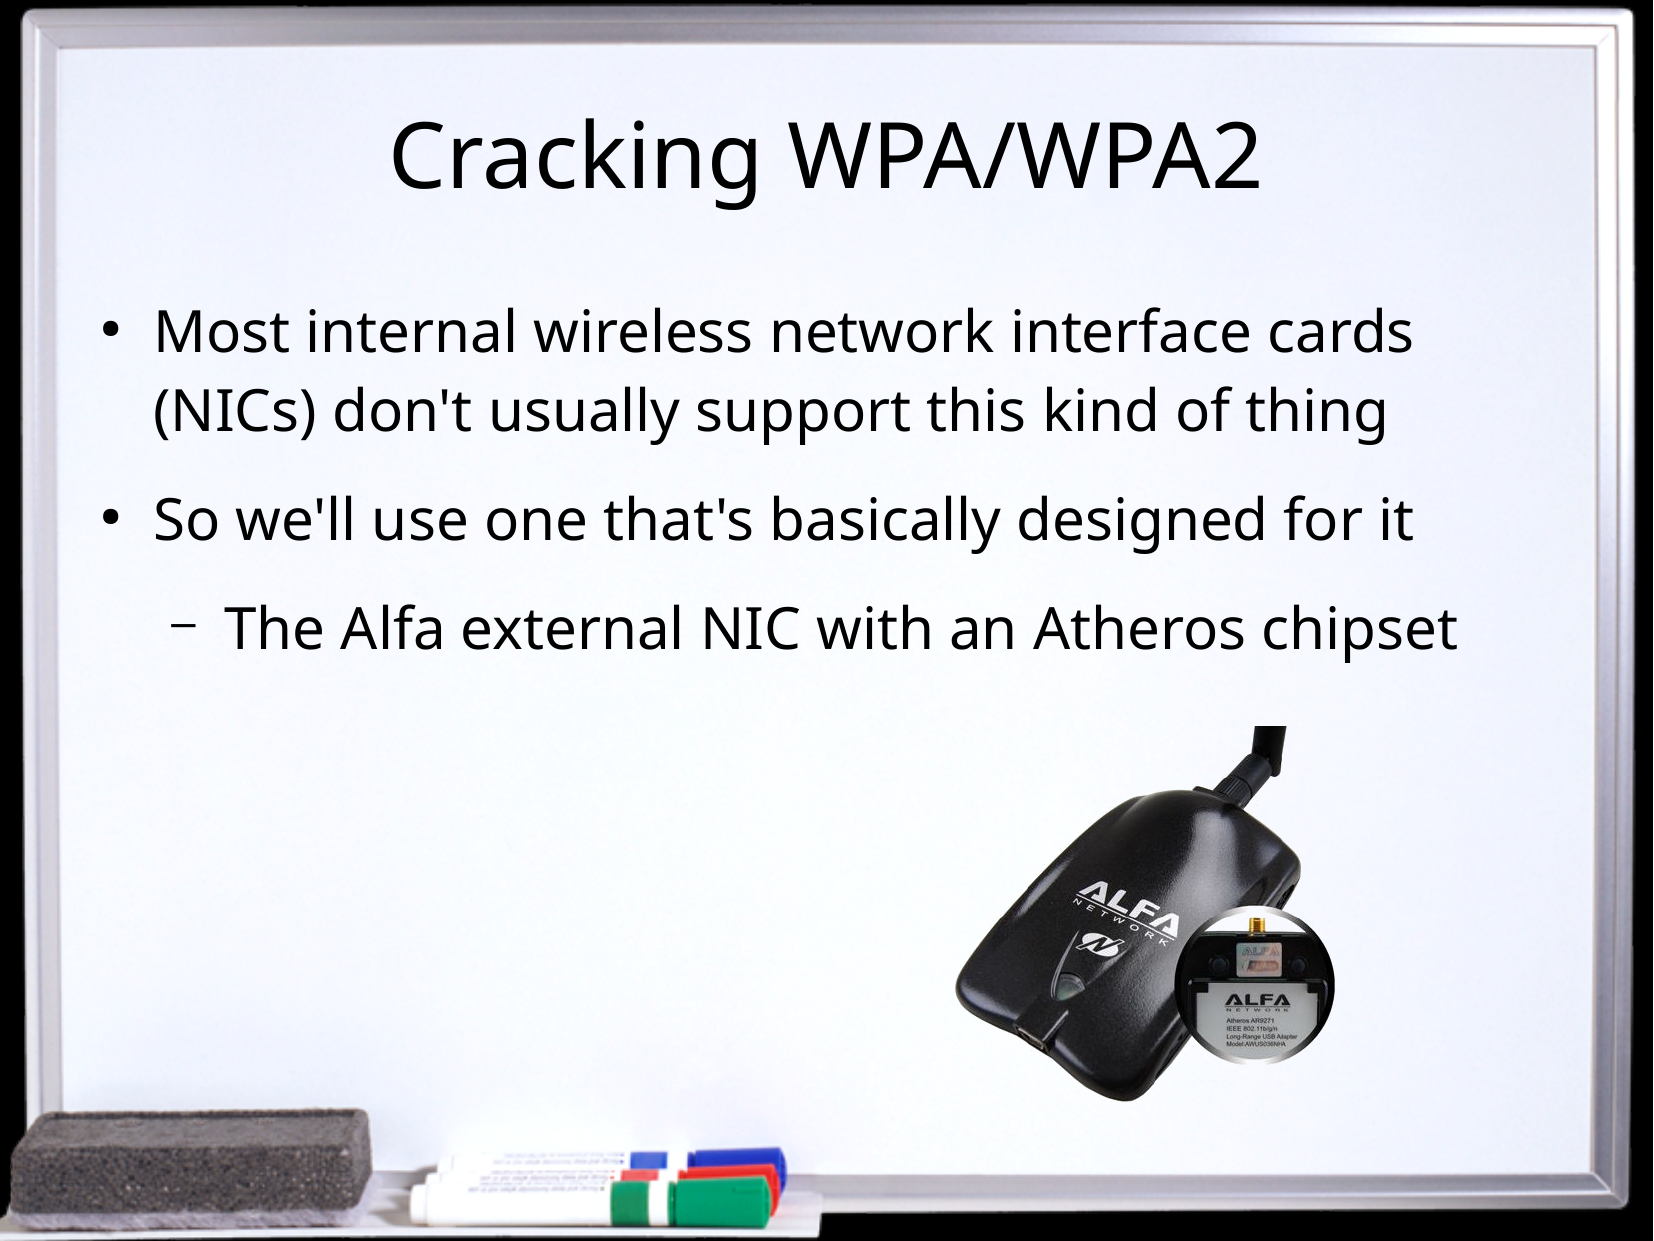

# Cracking WPA/WPA2
Most internal wireless network interface cards (NICs) don't usually support this kind of thing
So we'll use one that's basically designed for it
The Alfa external NIC with an Atheros chipset